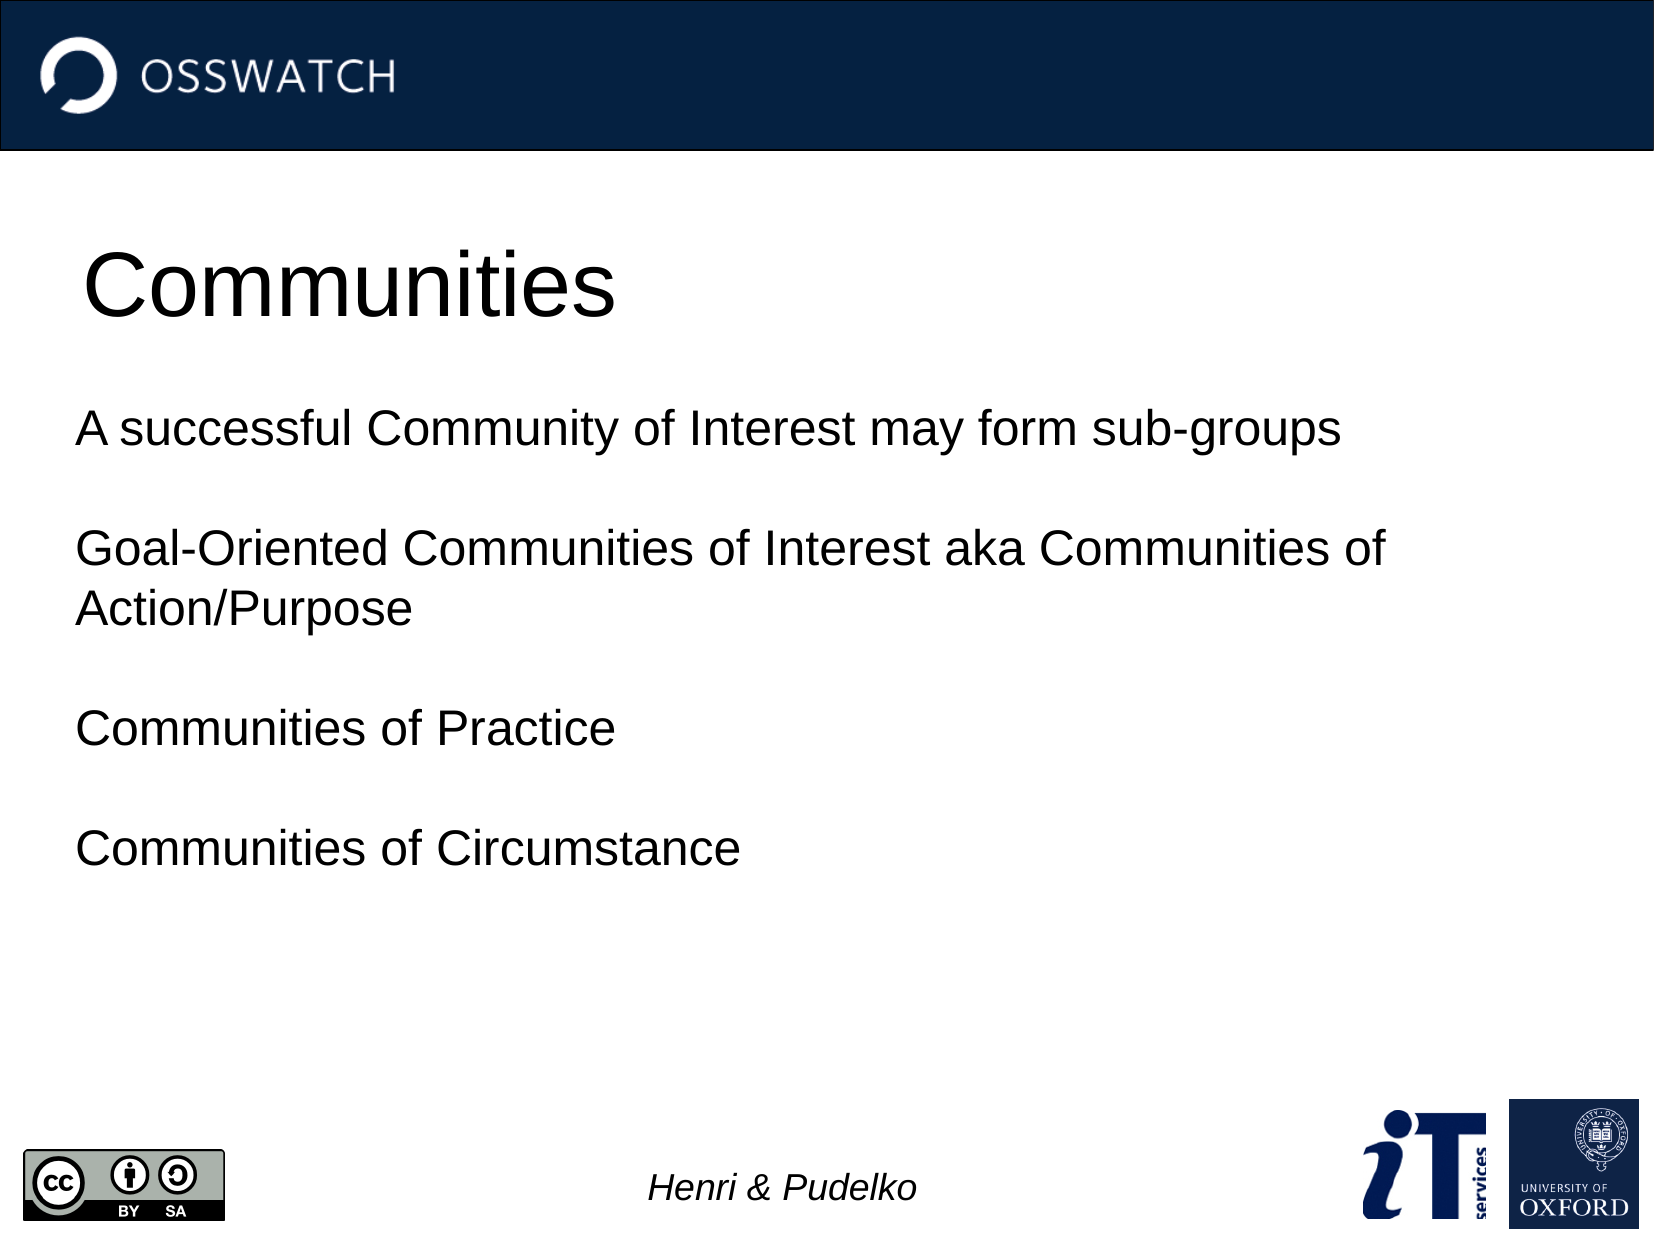

Communities
A successful Community of Interest may form sub-groups
Goal-Oriented Communities of Interest aka Communities of Action/Purpose
Communities of Practice
Communities of Circumstance
Henri & Pudelko